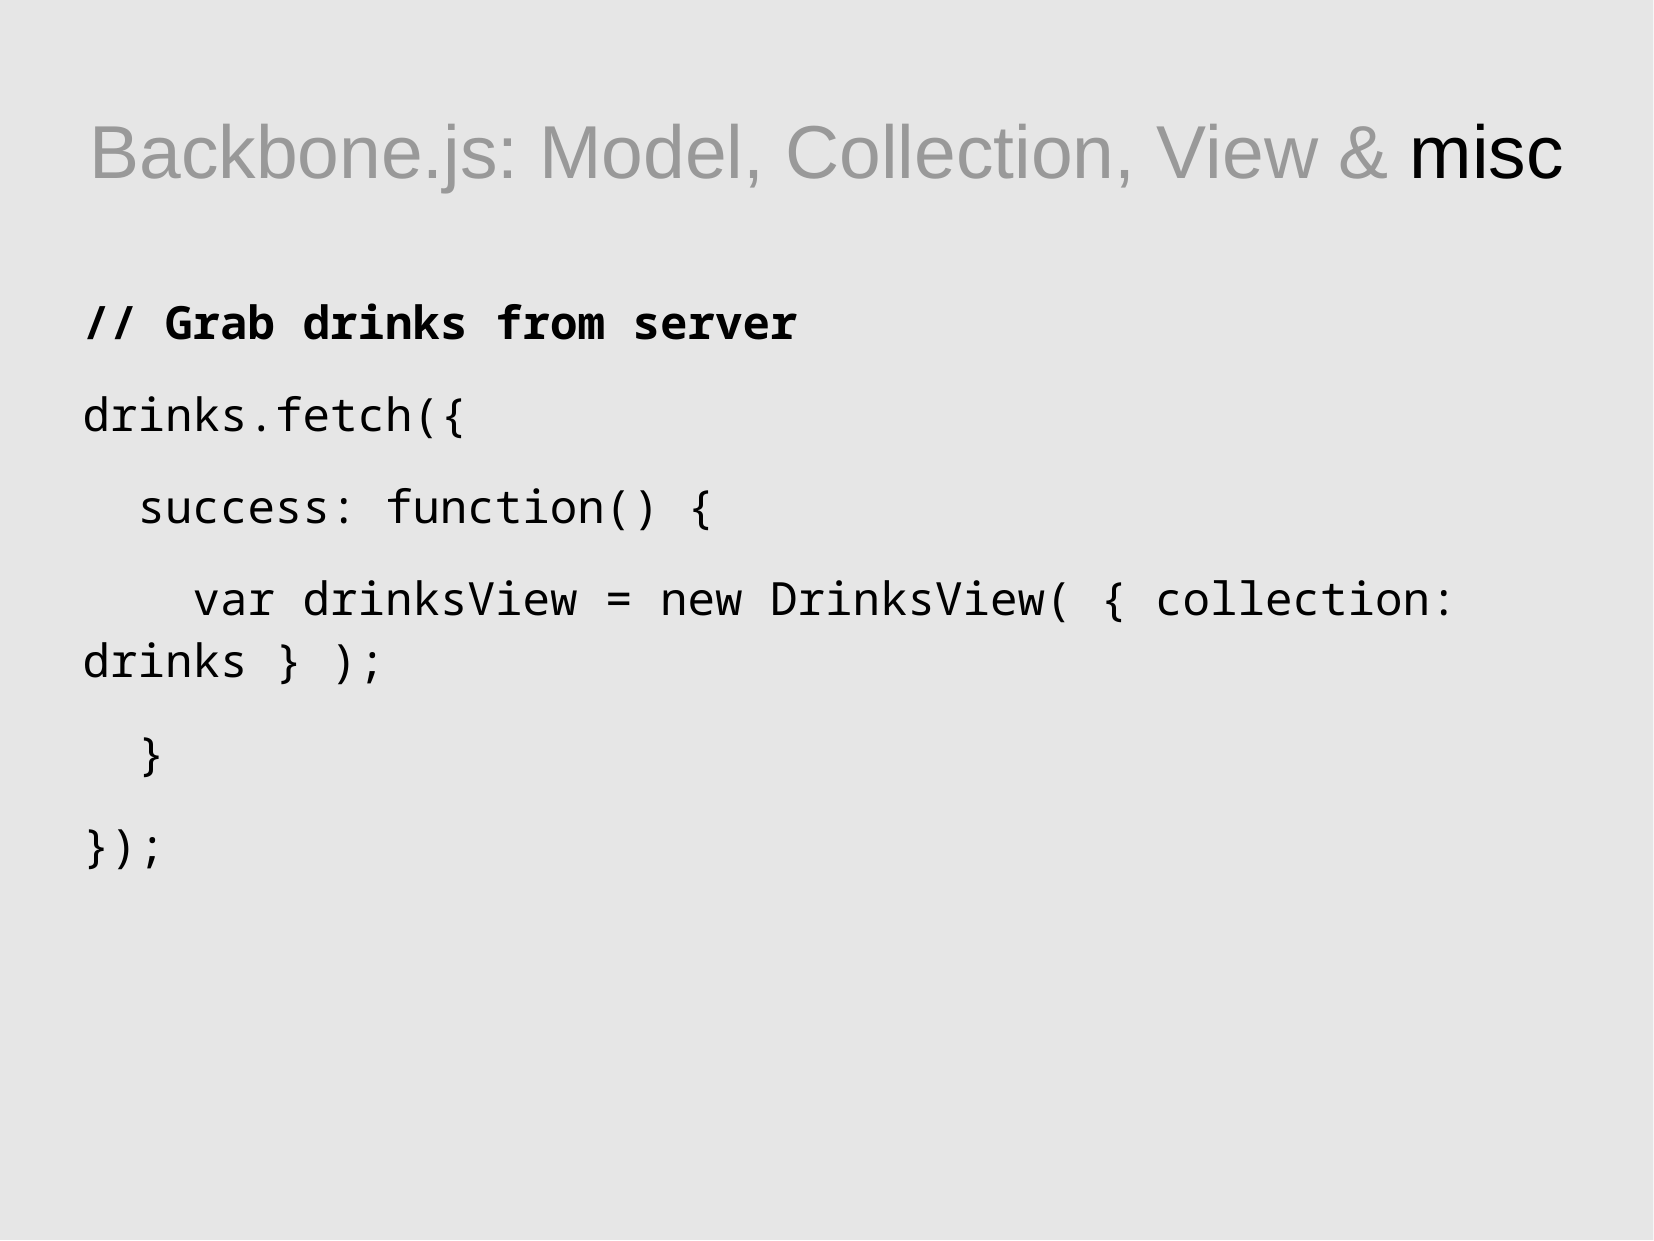

# Backbone.js: Model, Collection, View & misc
// Grab drinks from server
drinks.fetch({
 success: function() {
 var drinksView = new DrinksView( { collection: drinks } );
 }
});